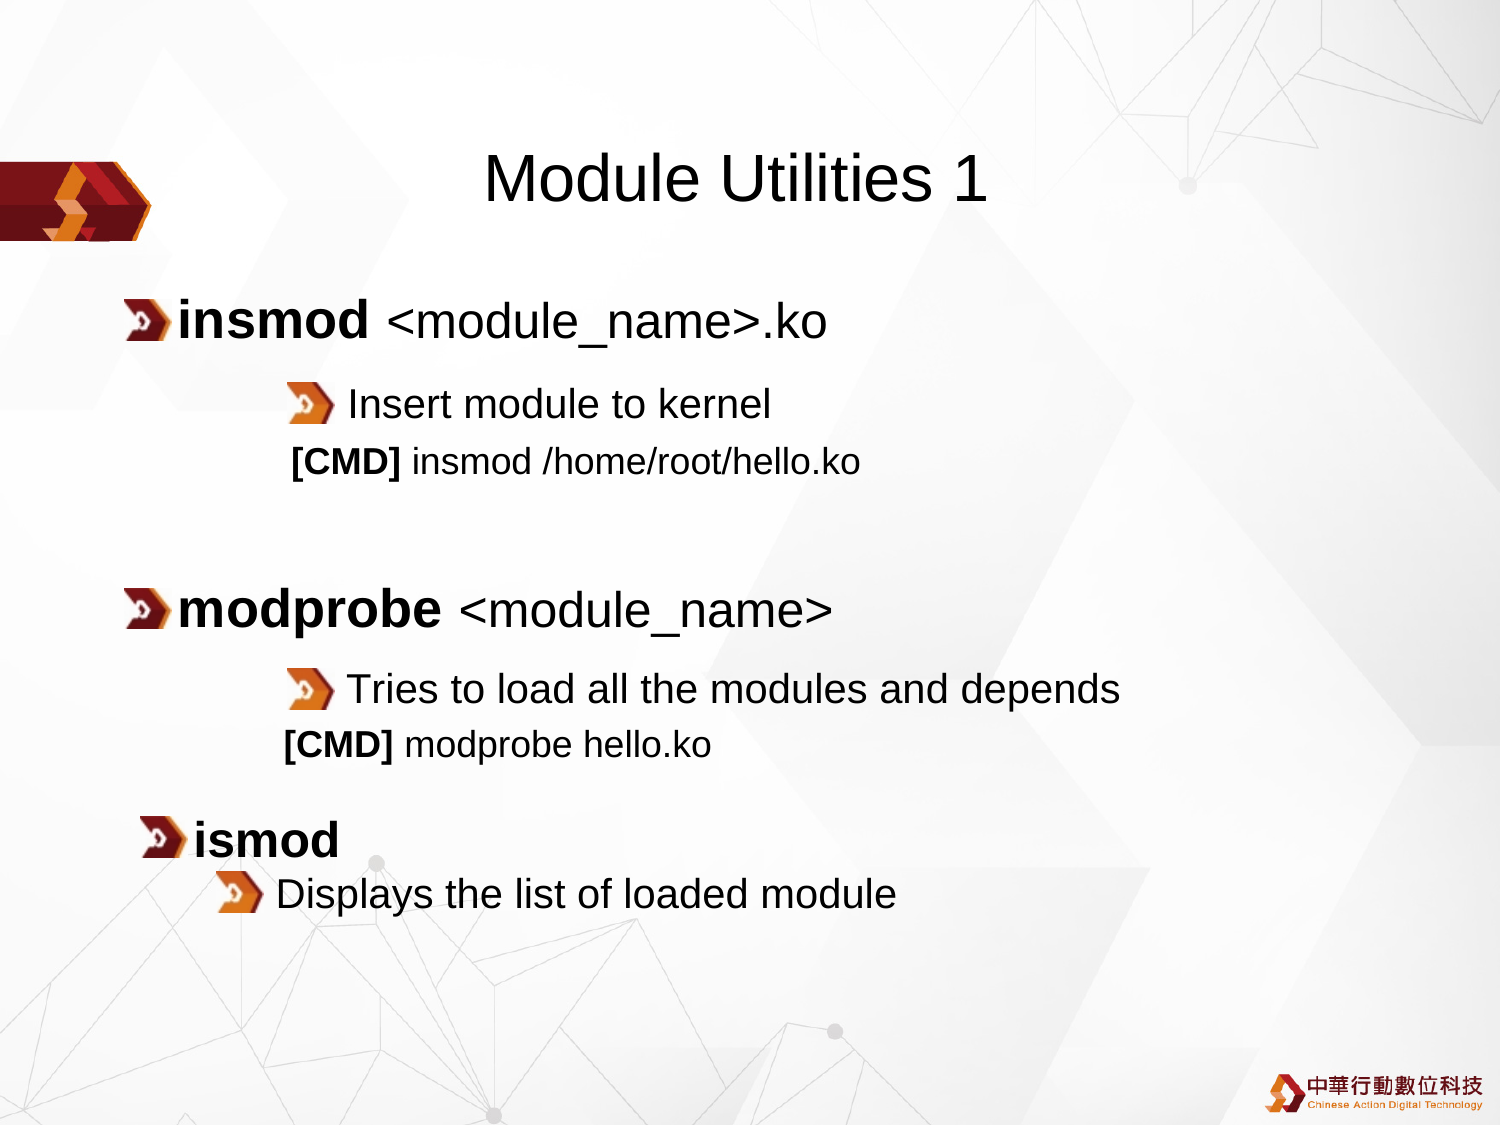

# Module Utilities 1
insmod <module_name>.ko
 Insert module to kernel
modprobe <module_name>
 Tries to load all the modules and depends
[CMD] insmod /home/root/hello.ko
[CMD] modprobe hello.ko
ismod
 Displays the list of loaded module